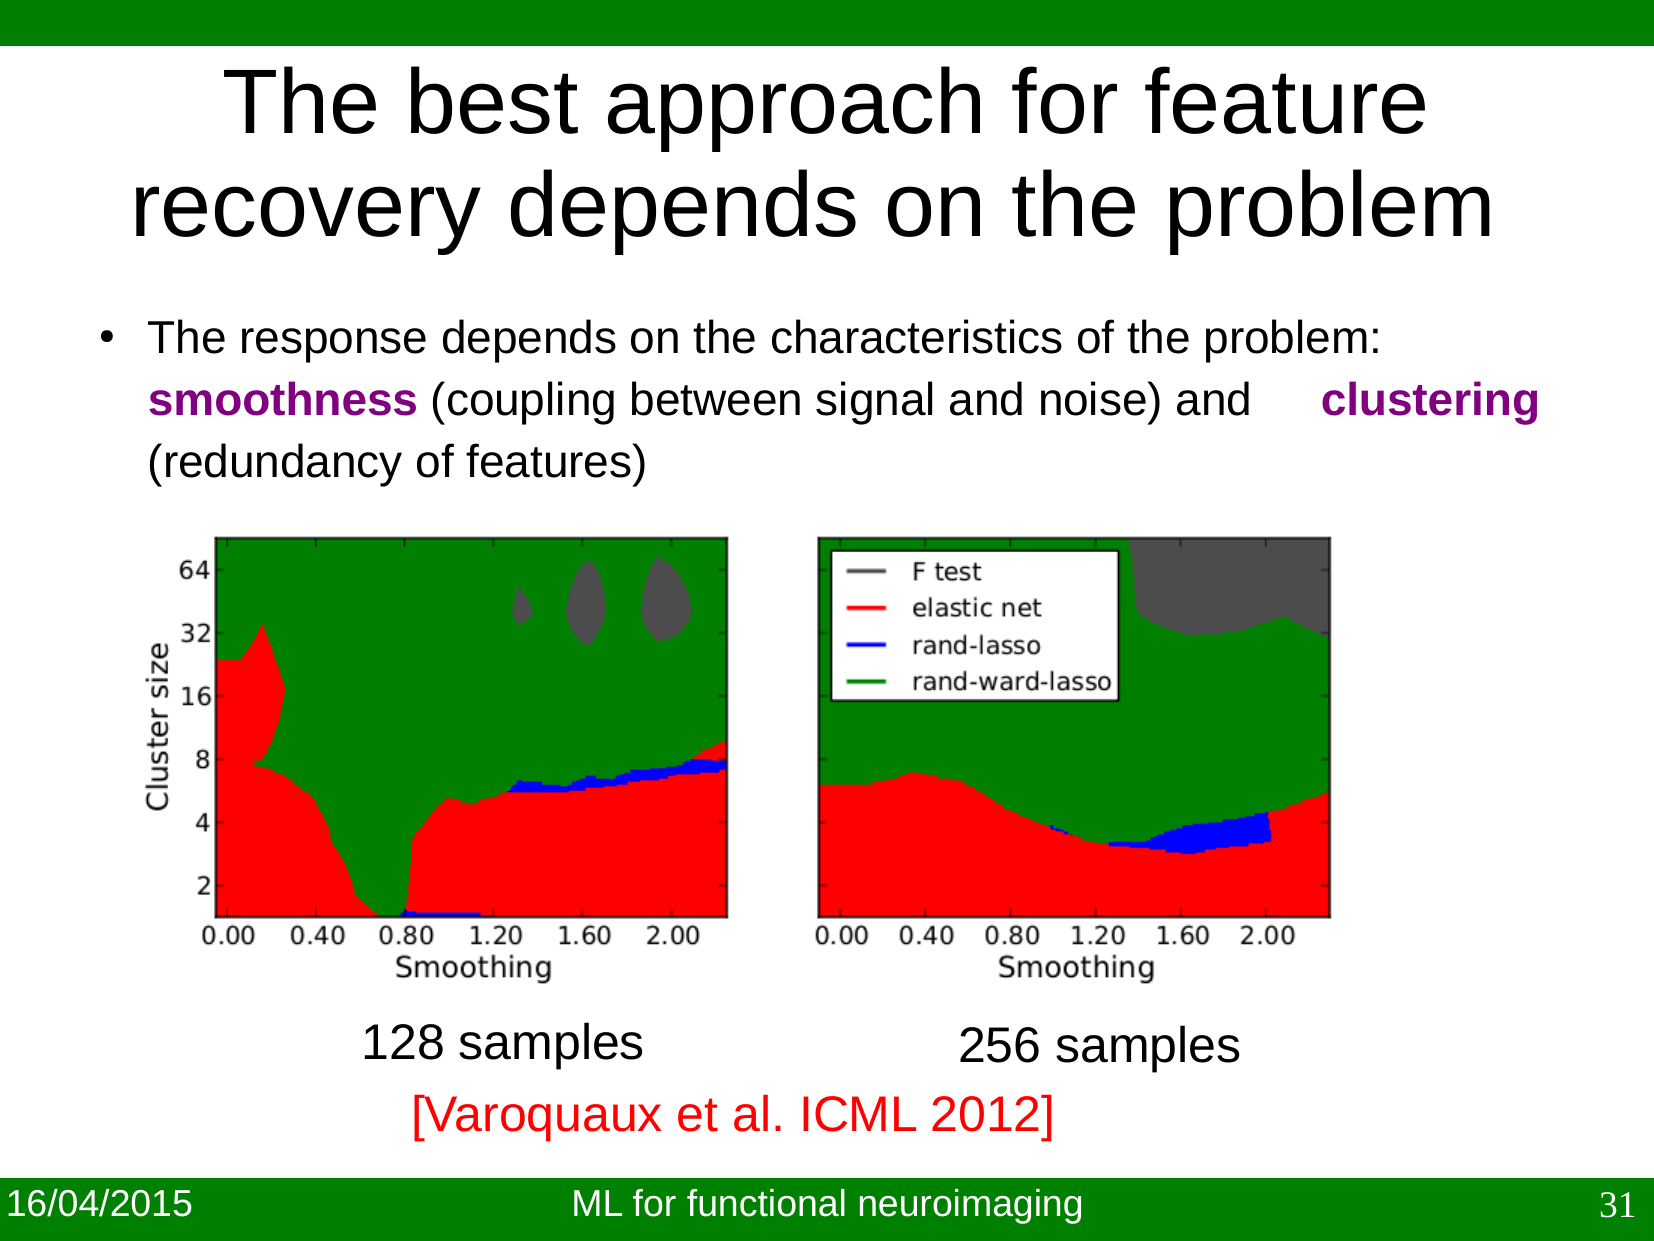

# The best approach for feature recovery depends on the problem
The response depends on the characteristics of the problem: smoothness (coupling between signal and noise) and 		clustering (redundancy of features)
128 samples
256 samples
[Varoquaux et al. ICML 2012]
31